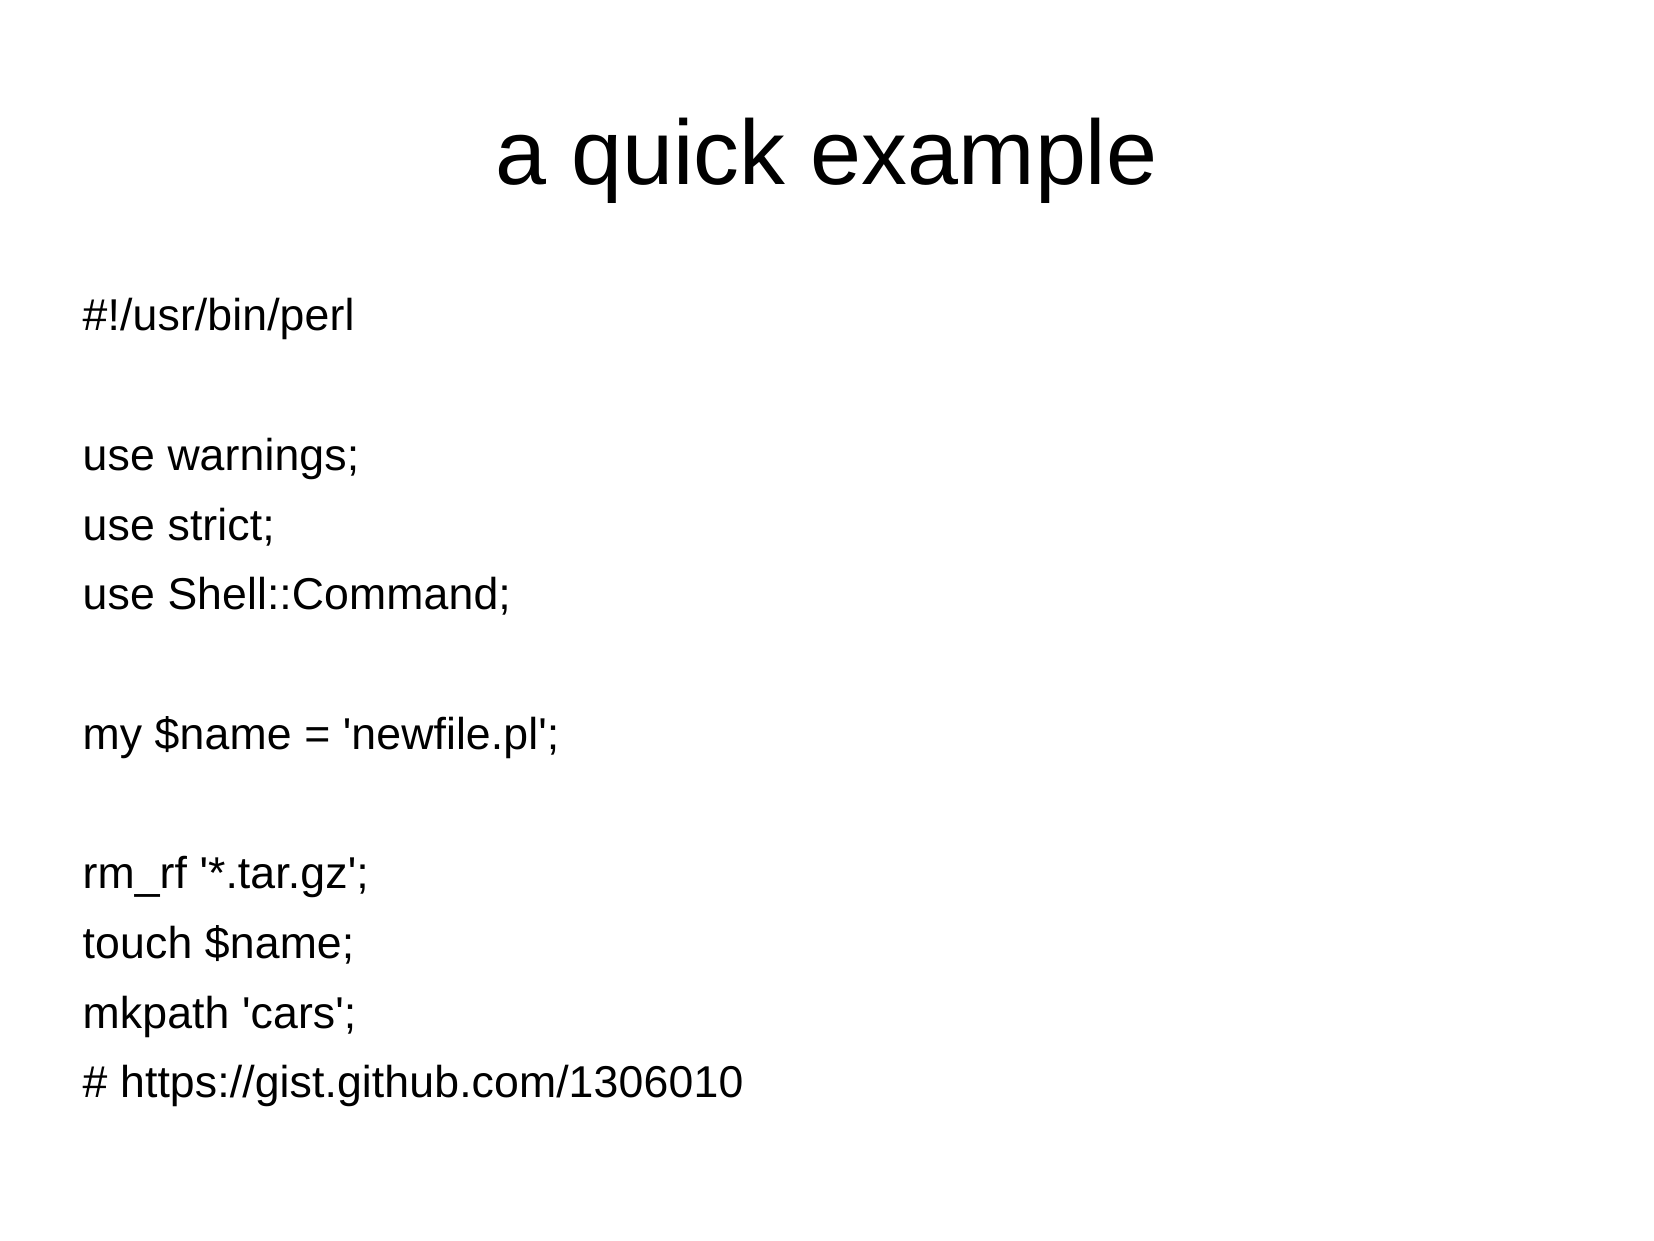

# a quick example
#!/usr/bin/perl
use warnings;
use strict;
use Shell::Command;
my $name = 'newfile.pl';
rm_rf '*.tar.gz';
touch $name;
mkpath 'cars';
# https://gist.github.com/1306010